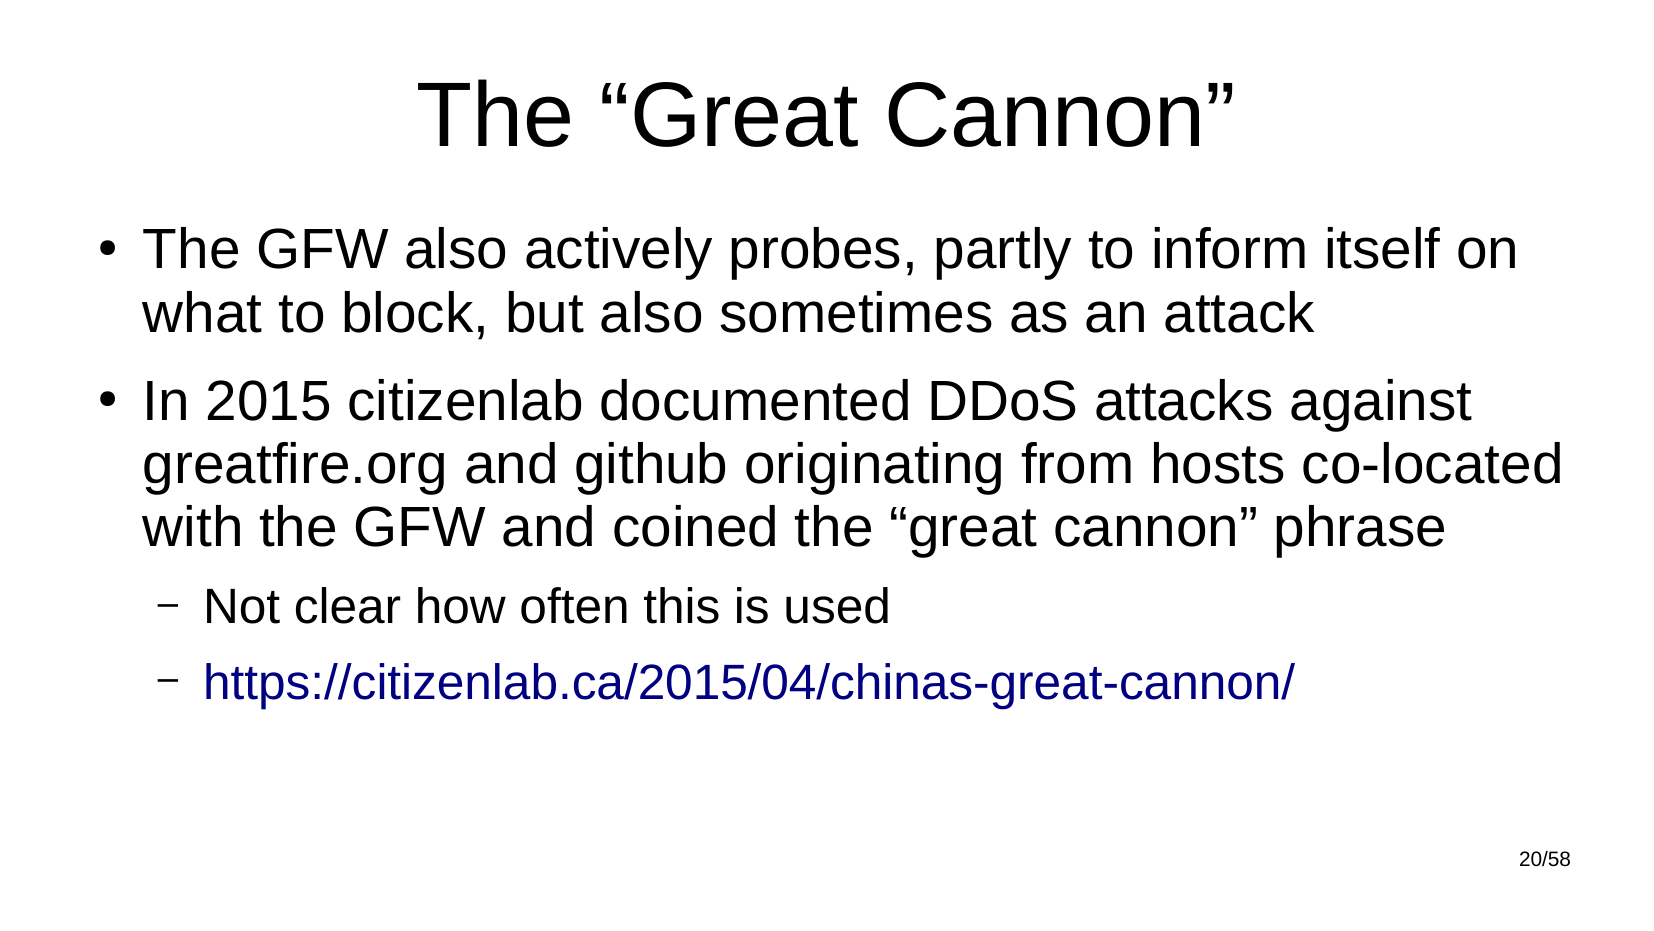

# The “Great Cannon”
The GFW also actively probes, partly to inform itself on what to block, but also sometimes as an attack
In 2015 citizenlab documented DDoS attacks against greatfire.org and github originating from hosts co-located with the GFW and coined the “great cannon” phrase
Not clear how often this is used
https://citizenlab.ca/2015/04/chinas-great-cannon/
20